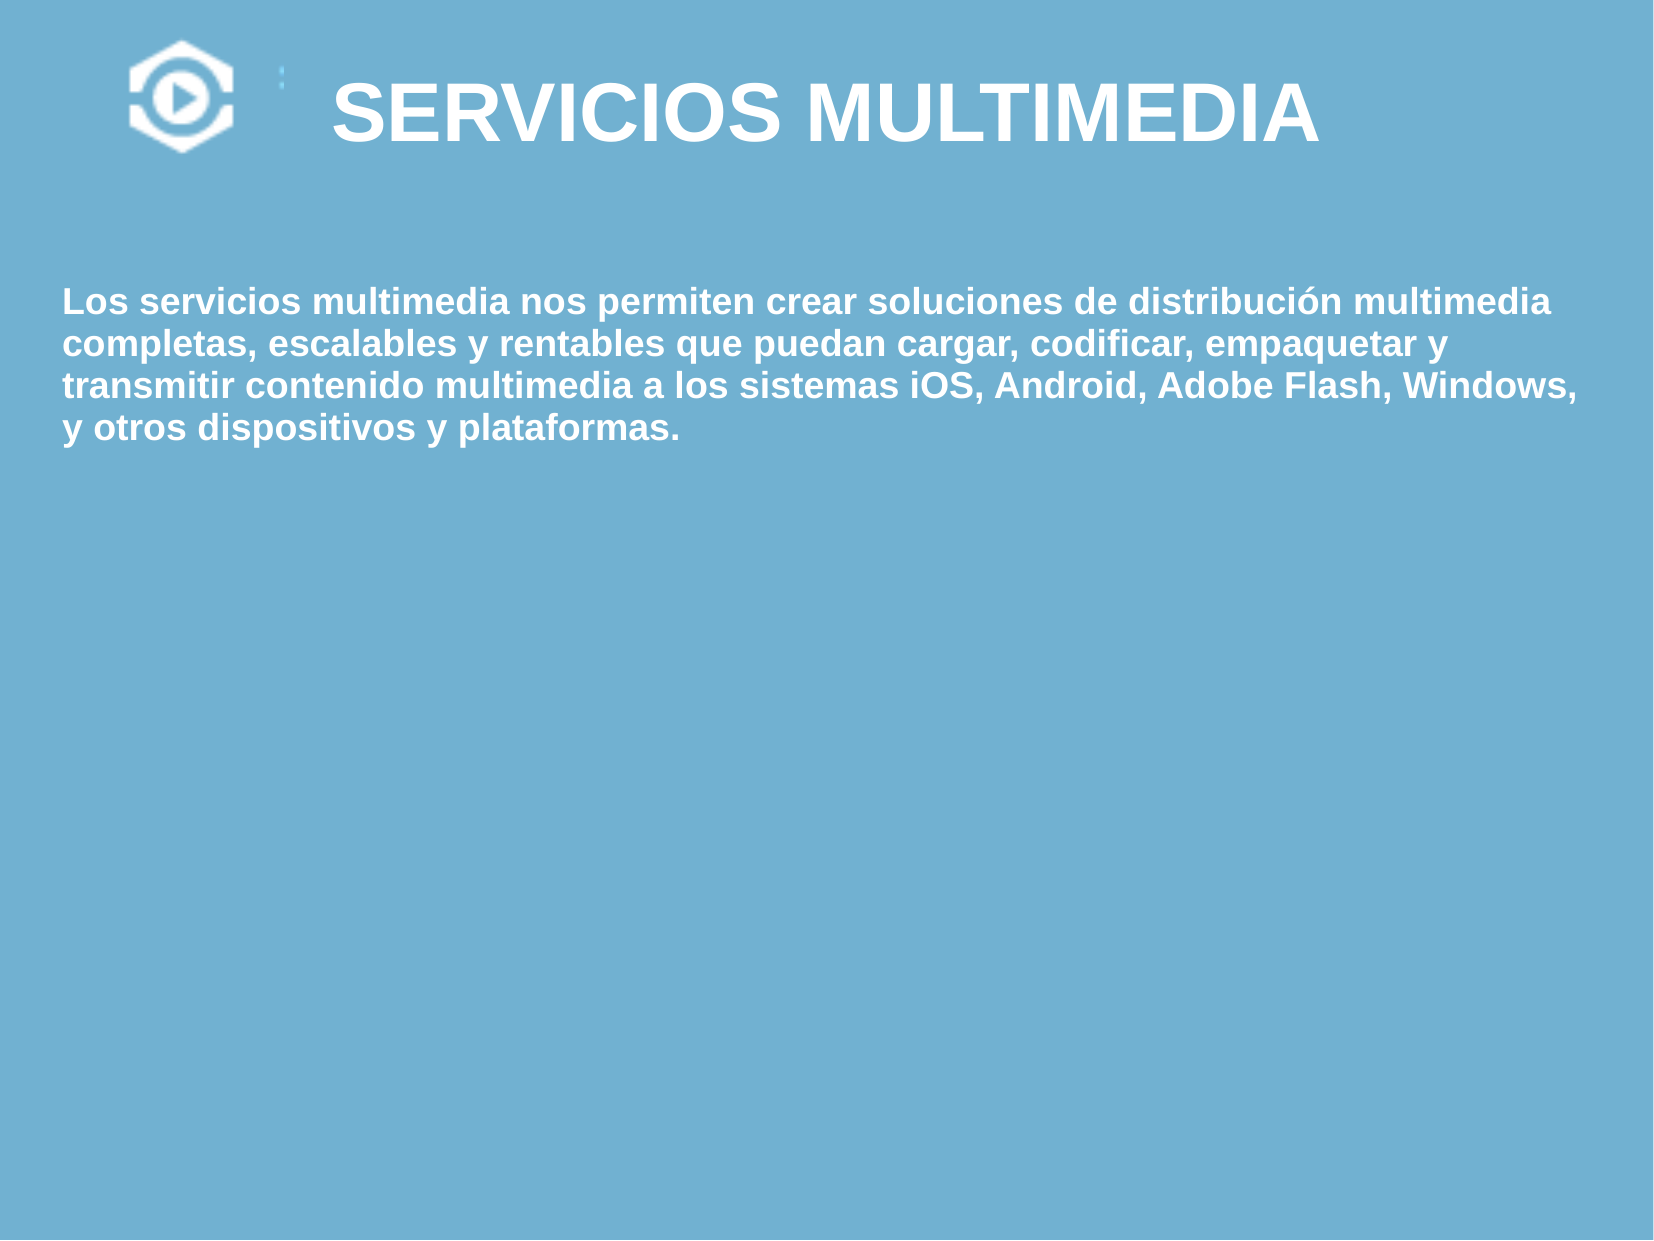

SERVICIOS MULTIMEDIA
Los servicios multimedia nos permiten crear soluciones de distribución multimedia completas, escalables y rentables que puedan cargar, codificar, empaquetar y transmitir contenido multimedia a los sistemas iOS, Android, Adobe Flash, Windows, y otros dispositivos y plataformas.